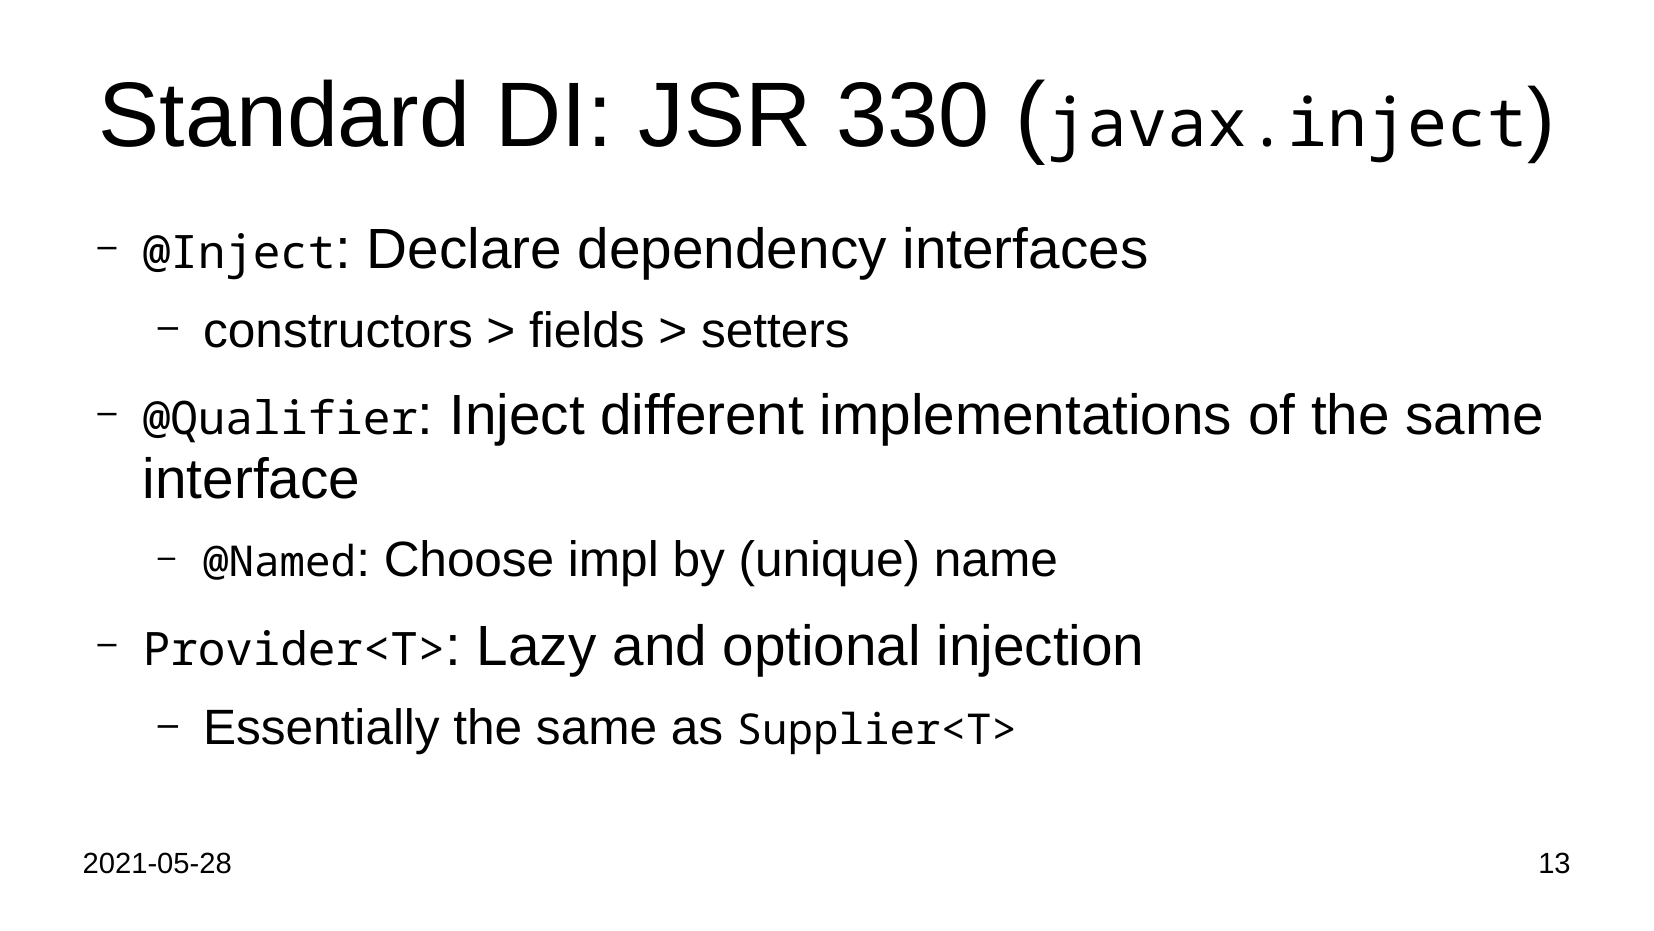

# Standard DI: JSR 330 (javax.inject)
@Inject: Declare dependency interfaces
constructors > fields > setters
@Qualifier: Inject different implementations of the same interface
@Named: Choose impl by (unique) name
Provider<T>: Lazy and optional injection
Essentially the same as Supplier<T>
2021-05-28
13